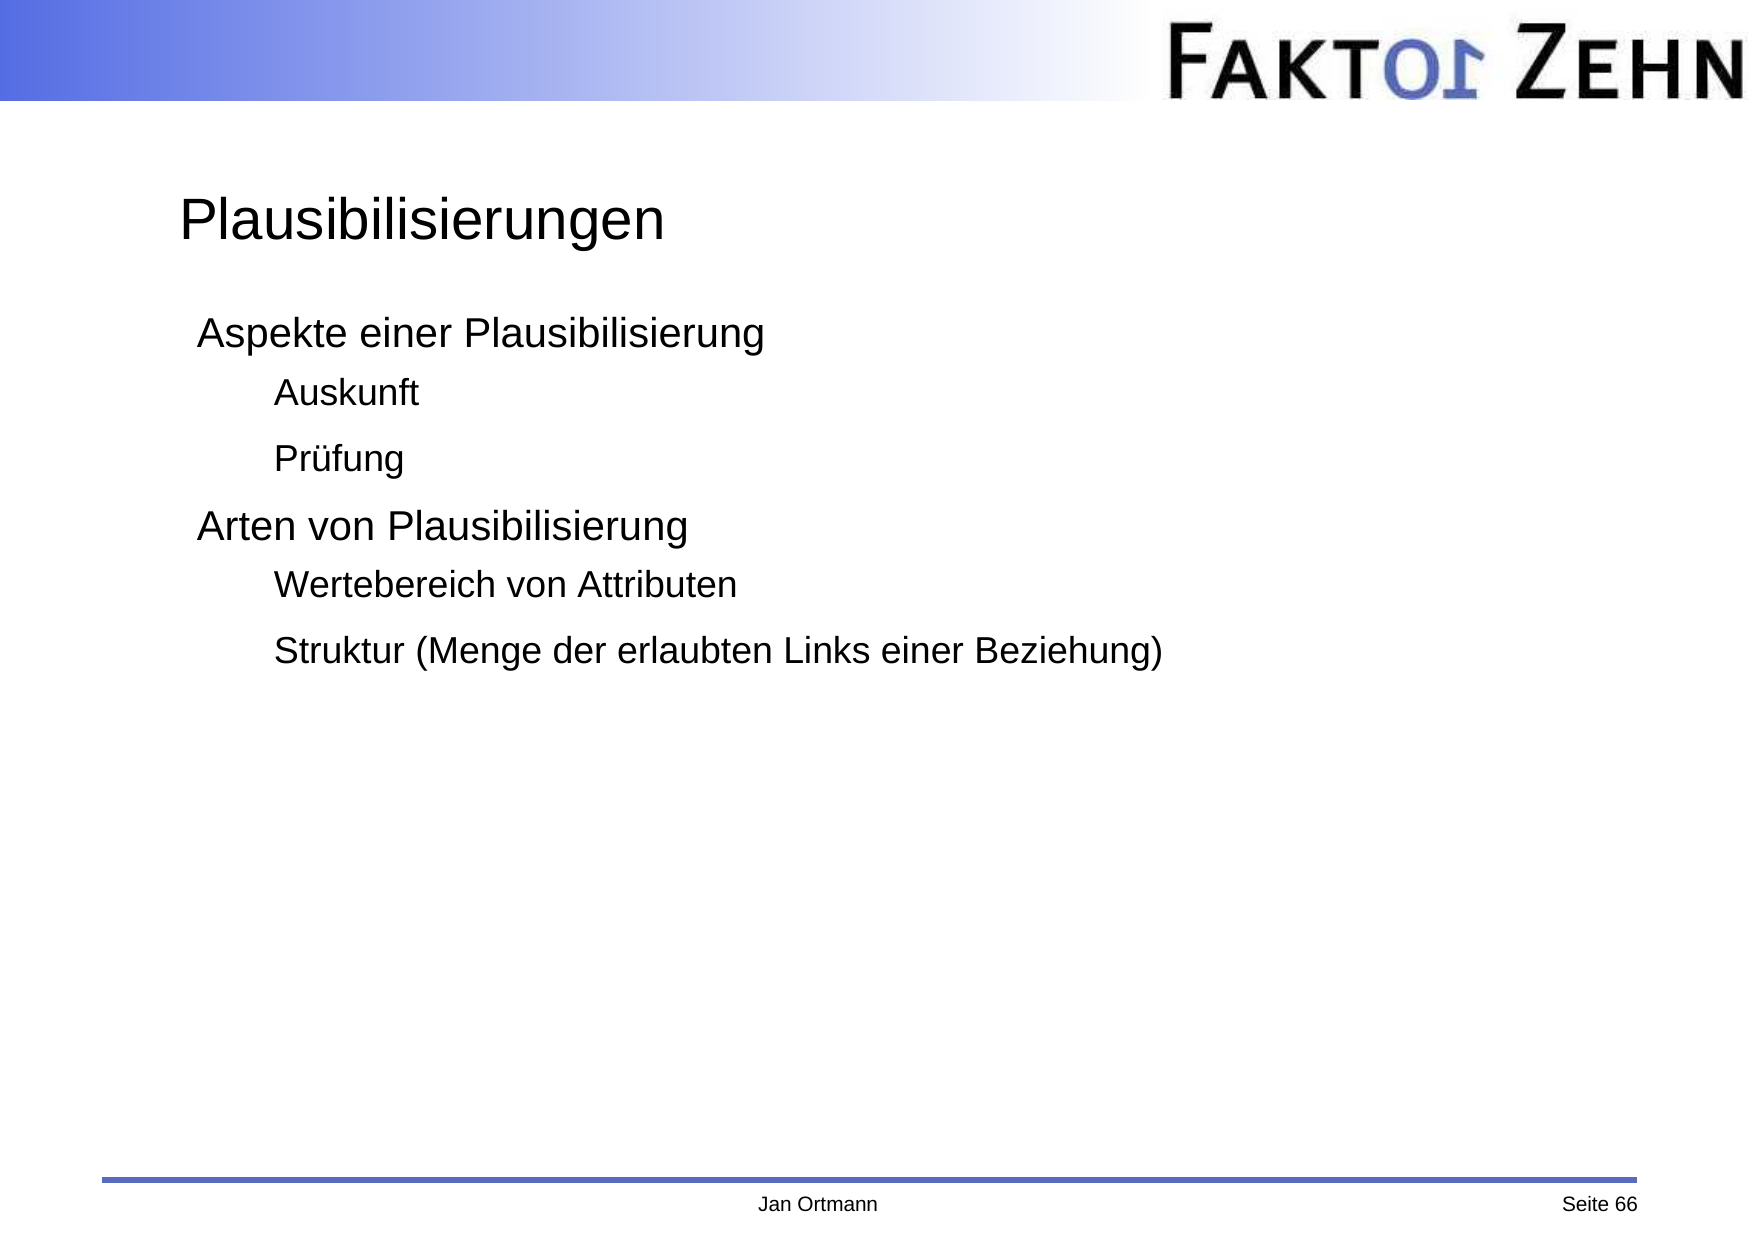

# Plausibilisierungen
Aspekte einer Plausibilisierung
Auskunft
Prüfung
Arten von Plausibilisierung
Wertebereich von Attributen
Struktur (Menge der erlaubten Links einer Beziehung)